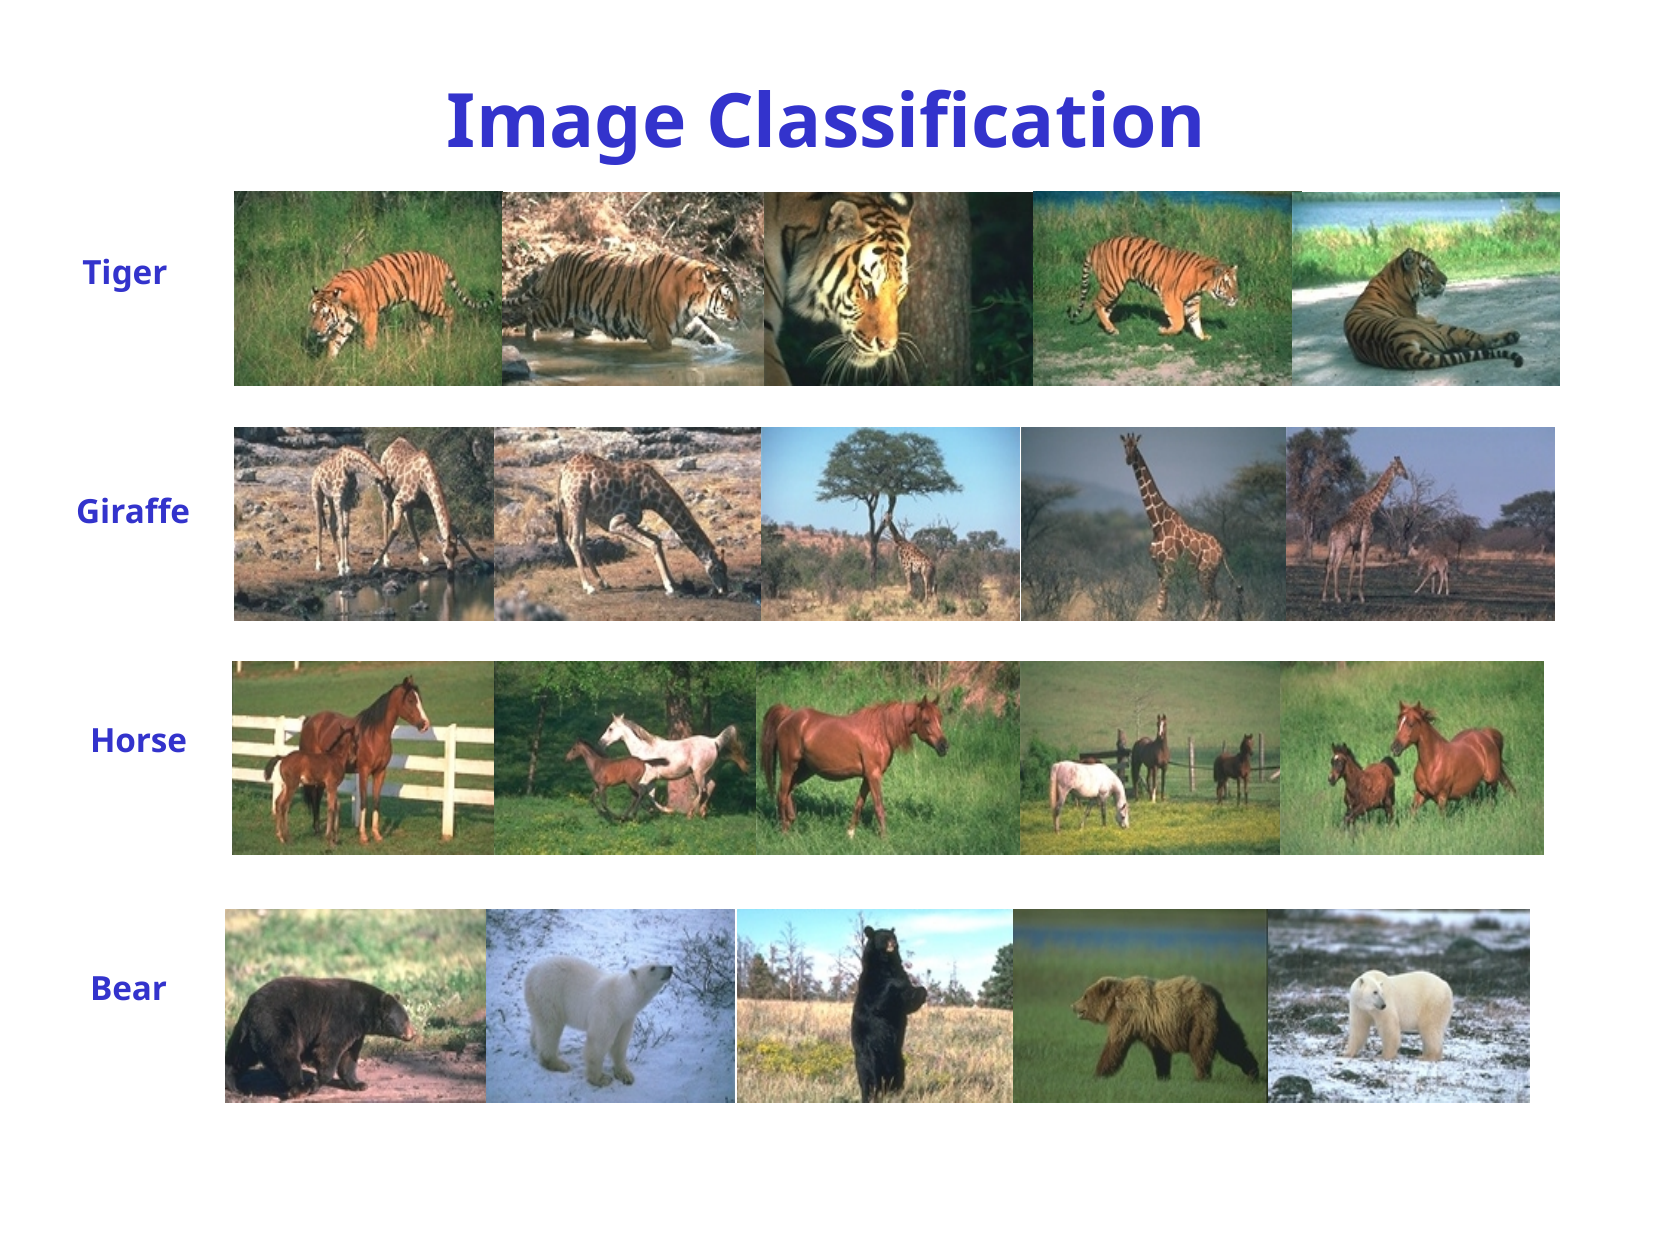

# Image Classification
Tiger
Giraffe
Horse
Bear